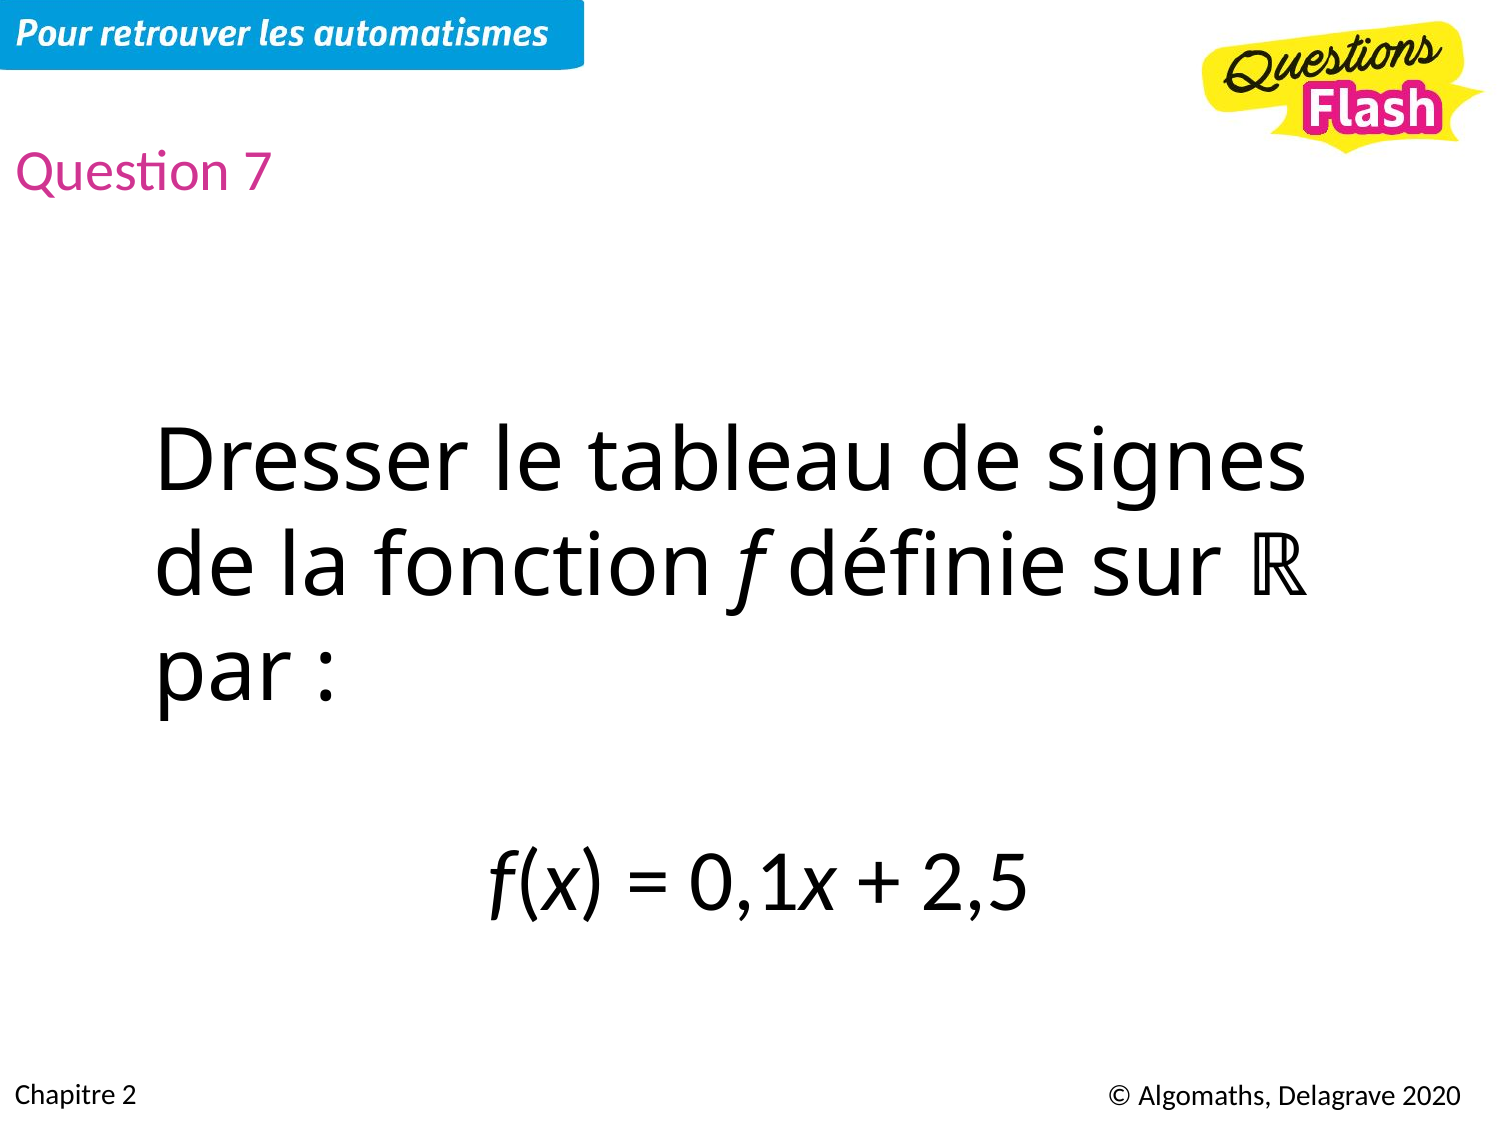

Question 7
Dresser le tableau de signes de la fonction f définie sur ℝ par :
 f(x) = 0,1x + 2,5